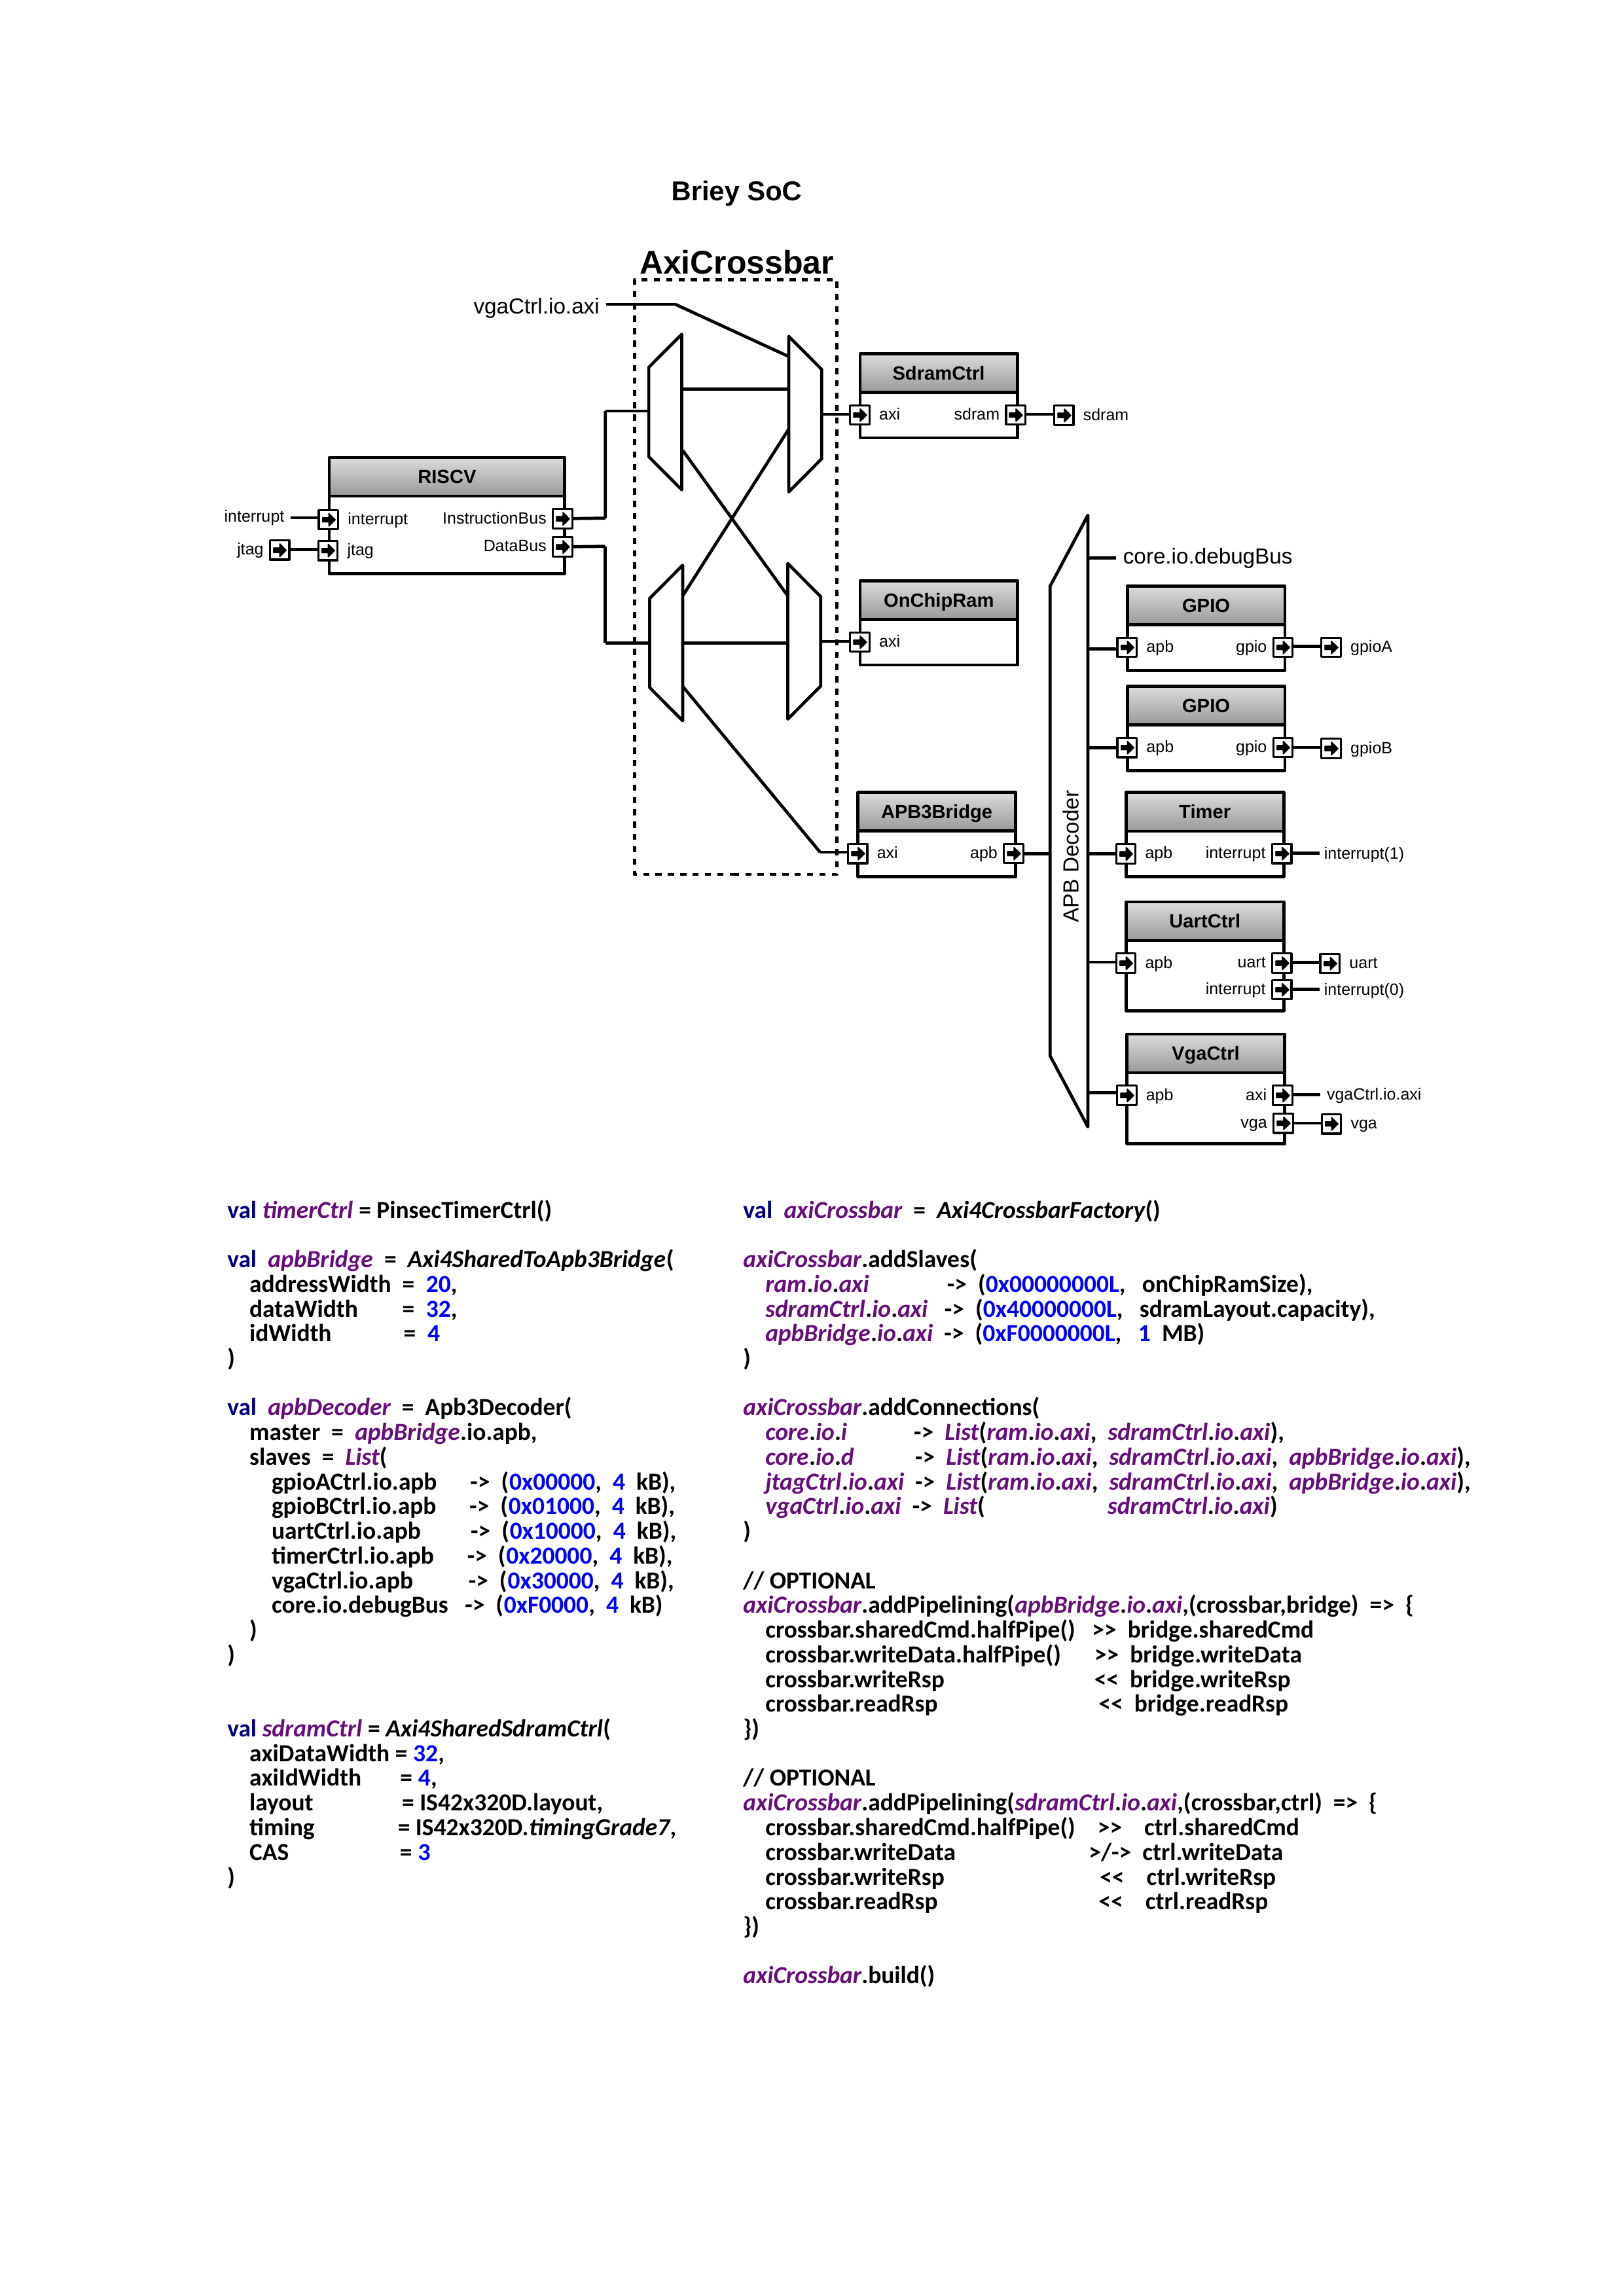

Briey SoC
AxiCrossbar
vgaCtrl.io.axi
SdramCtrl
sdram
axi
sdram
RISCV
interrupt
InstructionBus
interrupt
DataBus
jtag
jtag
core.io.debugBus
OnChipRam
GPIO
axi
gpio
gpioA
apb
GPIO
gpio
apb
gpioB
APB3Bridge
Timer
interrupt(1)
apb
axi
interrupt
apb
APB Decoder
UartCtrl
uart
apb
uart
interrupt(0)
interrupt
VgaCtrl
vgaCtrl.io.axi
axi
apb
vga
vga
val timerCtrl = PinsecTimerCtrl()
val apbBridge = Axi4SharedToApb3Bridge(
 addressWidth = 20,
 dataWidth = 32,
 idWidth = 4
)
val apbDecoder = Apb3Decoder(
 master = apbBridge.io.apb,
 slaves = List(
 gpioACtrl.io.apb -> (0x00000, 4 kB),
 gpioBCtrl.io.apb -> (0x01000, 4 kB),
 uartCtrl.io.apb -> (0x10000, 4 kB),
 timerCtrl.io.apb -> (0x20000, 4 kB),
 vgaCtrl.io.apb -> (0x30000, 4 kB),
 core.io.debugBus -> (0xF0000, 4 kB)
 )
)
val sdramCtrl = Axi4SharedSdramCtrl(
 axiDataWidth = 32,
 axiIdWidth = 4,
 layout = IS42x320D.layout,
 timing = IS42x320D.timingGrade7,
 CAS = 3
)
val axiCrossbar = Axi4CrossbarFactory()
axiCrossbar.addSlaves(
 ram.io.axi -> (0x00000000L, onChipRamSize),
 sdramCtrl.io.axi -> (0x40000000L, sdramLayout.capacity),
 apbBridge.io.axi -> (0xF0000000L, 1 MB)
)
axiCrossbar.addConnections(
 core.io.i -> List(ram.io.axi, sdramCtrl.io.axi),
 core.io.d -> List(ram.io.axi, sdramCtrl.io.axi, apbBridge.io.axi),
 jtagCtrl.io.axi -> List(ram.io.axi, sdramCtrl.io.axi, apbBridge.io.axi),
 vgaCtrl.io.axi -> List( sdramCtrl.io.axi)
)
// OPTIONAL
axiCrossbar.addPipelining(apbBridge.io.axi,(crossbar,bridge) => {
 crossbar.sharedCmd.halfPipe() >> bridge.sharedCmd
 crossbar.writeData.halfPipe() >> bridge.writeData
 crossbar.writeRsp << bridge.writeRsp
 crossbar.readRsp << bridge.readRsp
})
// OPTIONAL
axiCrossbar.addPipelining(sdramCtrl.io.axi,(crossbar,ctrl) => {
 crossbar.sharedCmd.halfPipe() >> ctrl.sharedCmd
 crossbar.writeData >/-> ctrl.writeData
 crossbar.writeRsp << ctrl.writeRsp
 crossbar.readRsp << ctrl.readRsp
})
axiCrossbar.build()